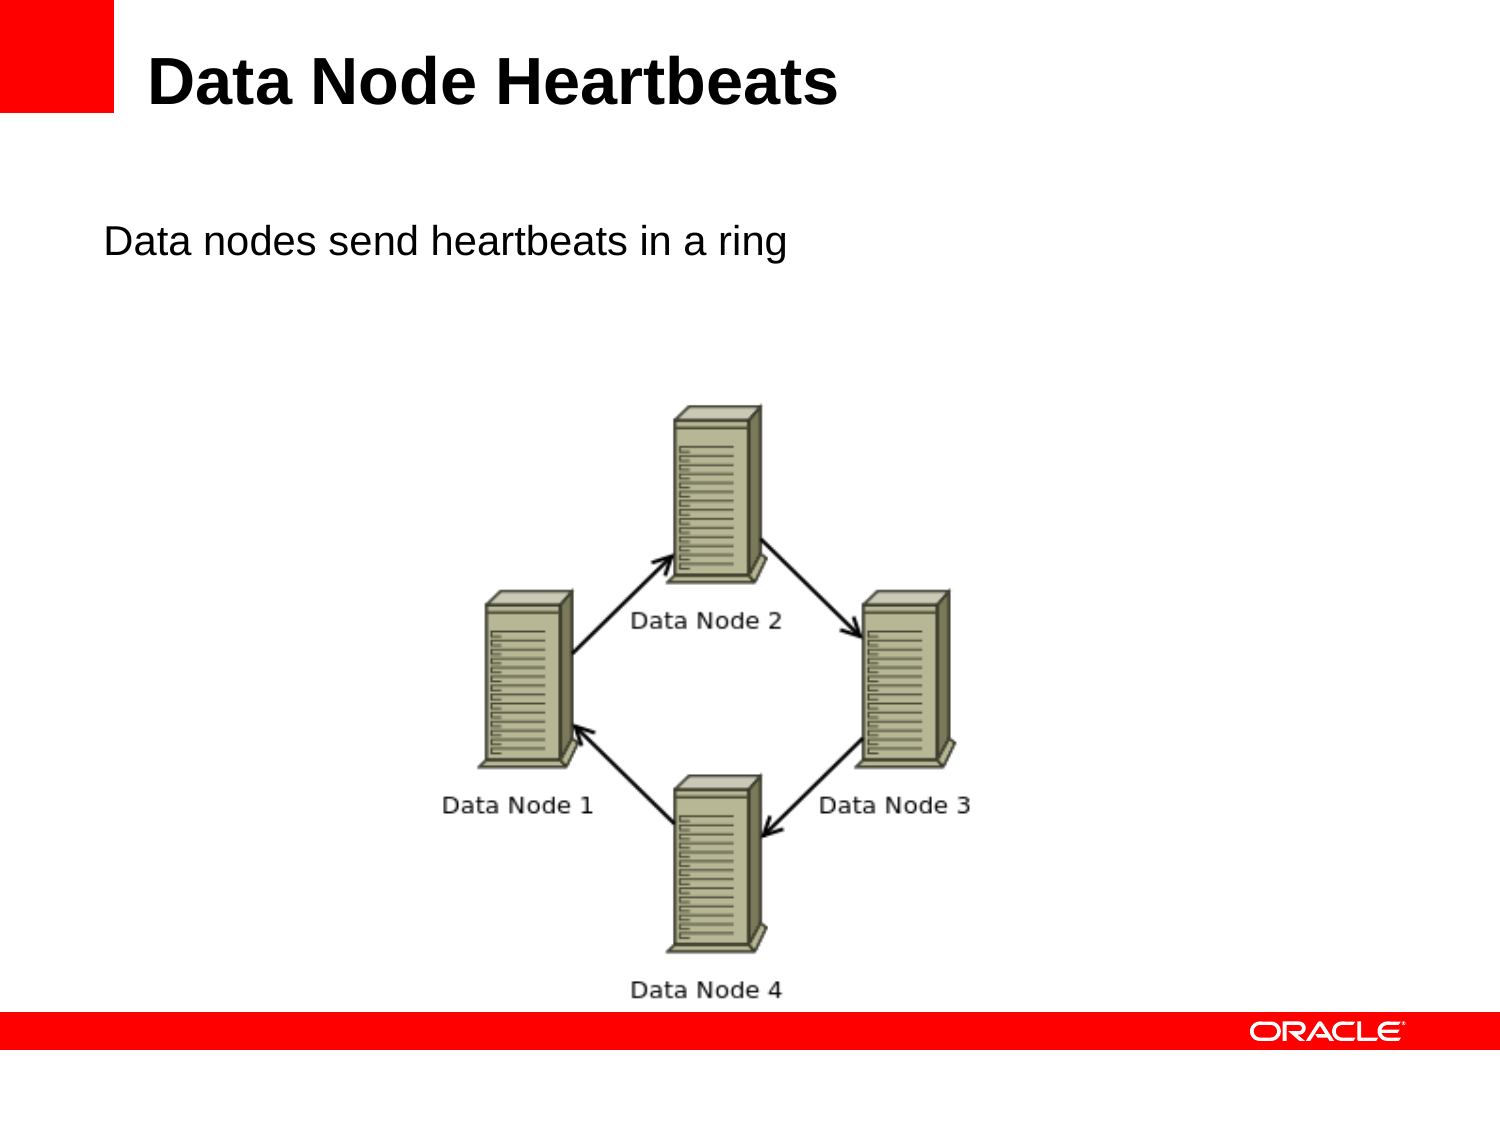

# Data Node Heartbeats
Data nodes send heartbeats in a ring